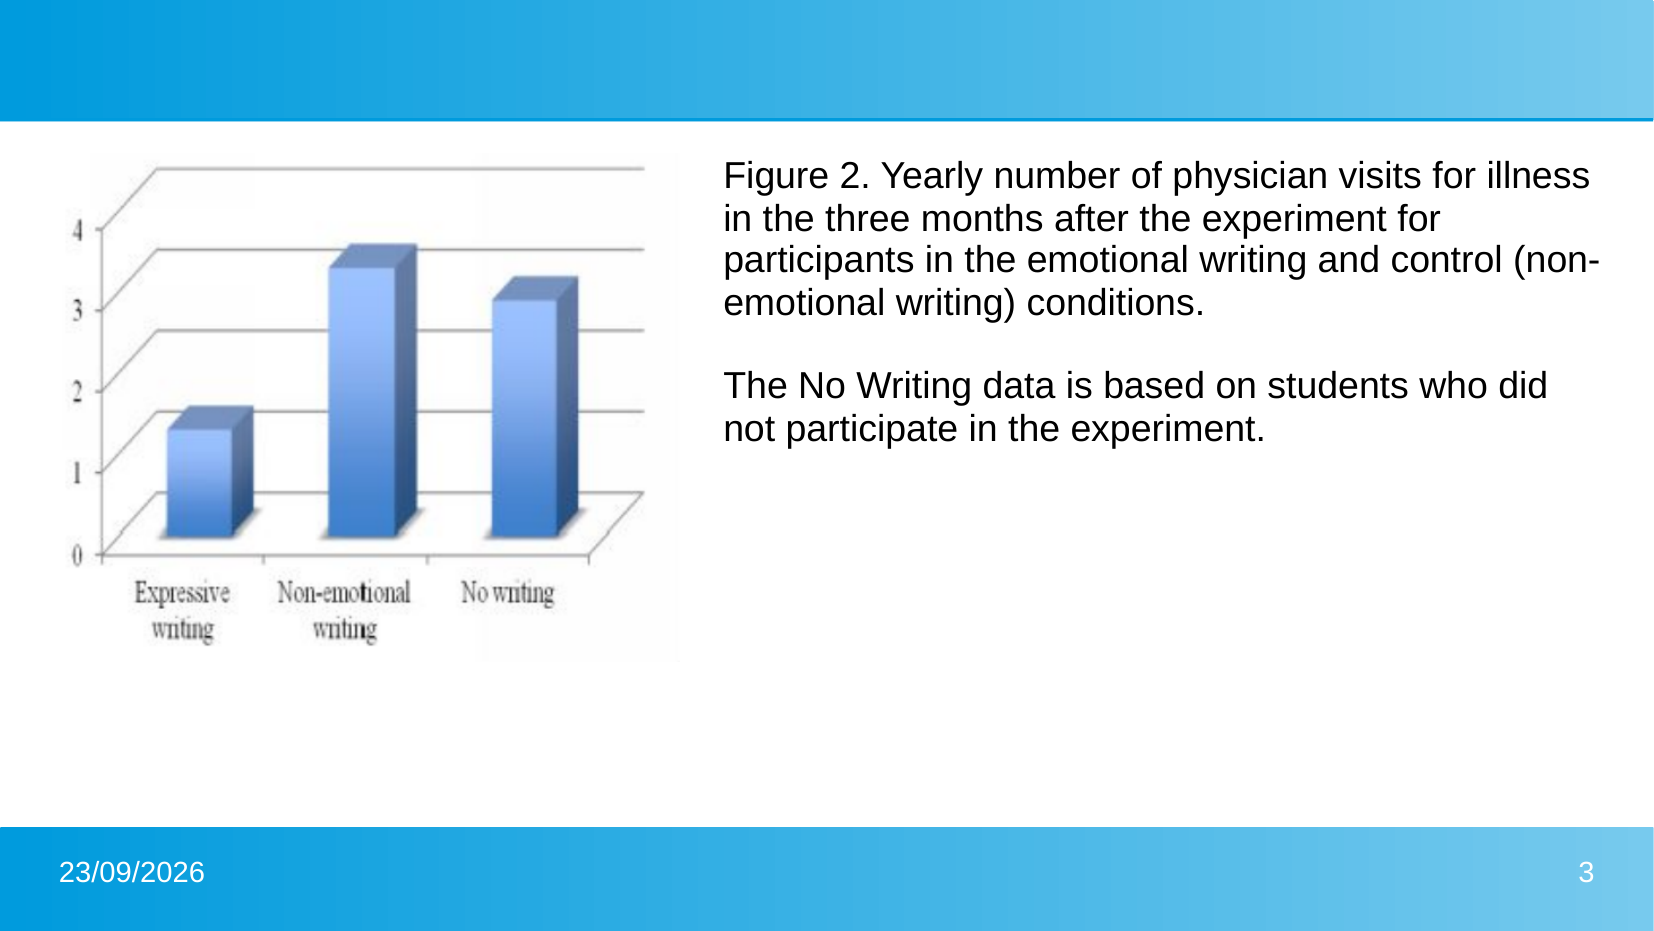

#
Figure 2. Yearly number of physician visits for illness in the three months after the experiment for participants in the emotional writing and control (non-emotional writing) conditions.
The No Writing data is based on students who did not participate in the experiment.
3